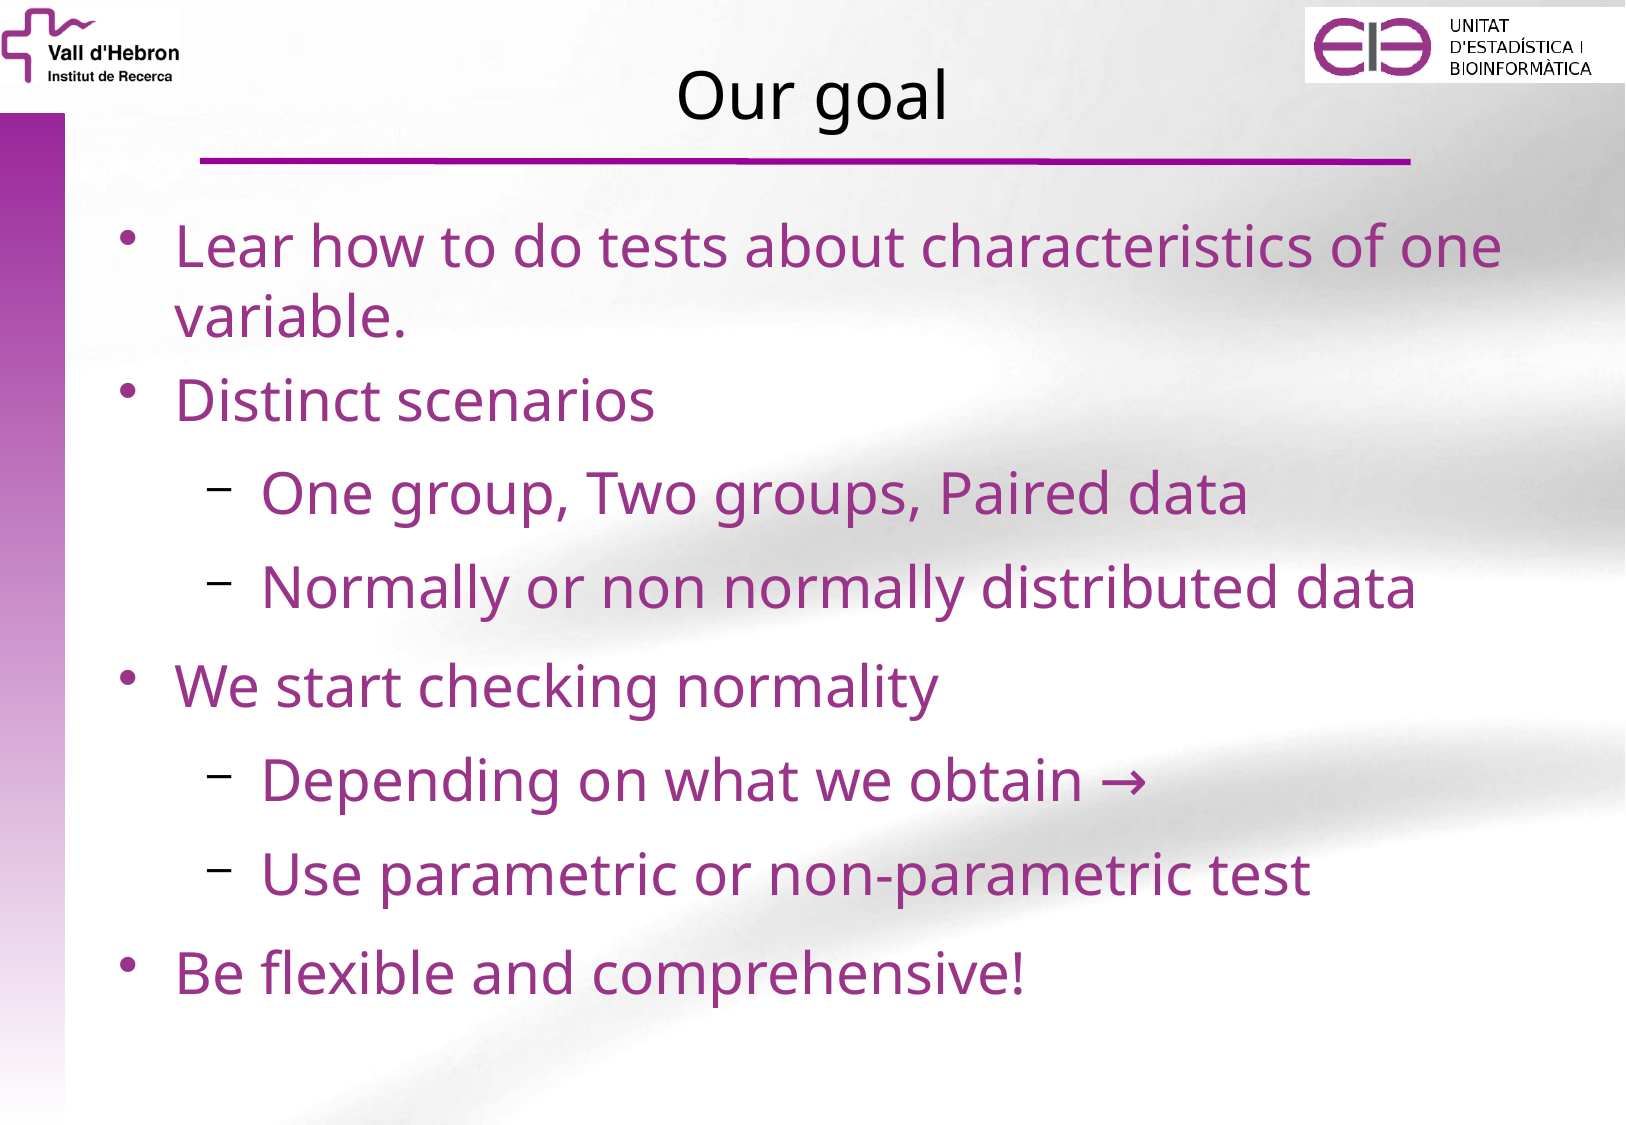

Our goal
# Lear how to do tests about characteristics of one variable.
Distinct scenarios
One group, Two groups, Paired data
Normally or non normally distributed data
We start checking normality
Depending on what we obtain →
Use parametric or non-parametric test
Be flexible and comprehensive!